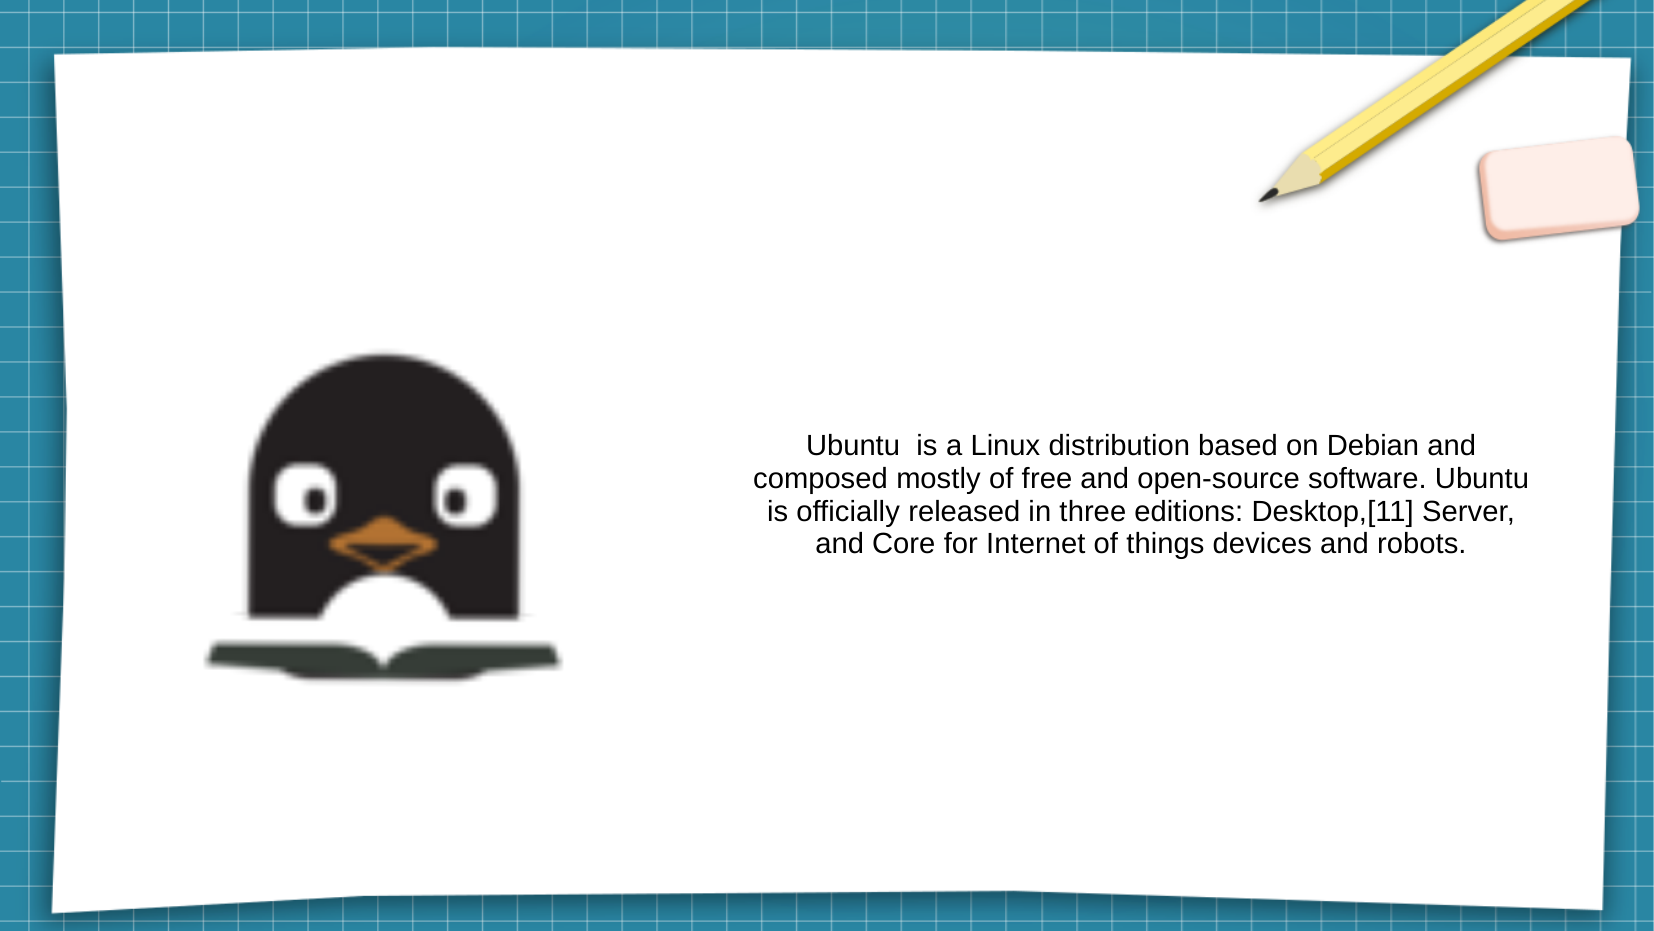

#
Ubuntu is a Linux distribution based on Debian and composed mostly of free and open-source software. Ubuntu is officially released in three editions: Desktop,[11] Server, and Core for Internet of things devices and robots.